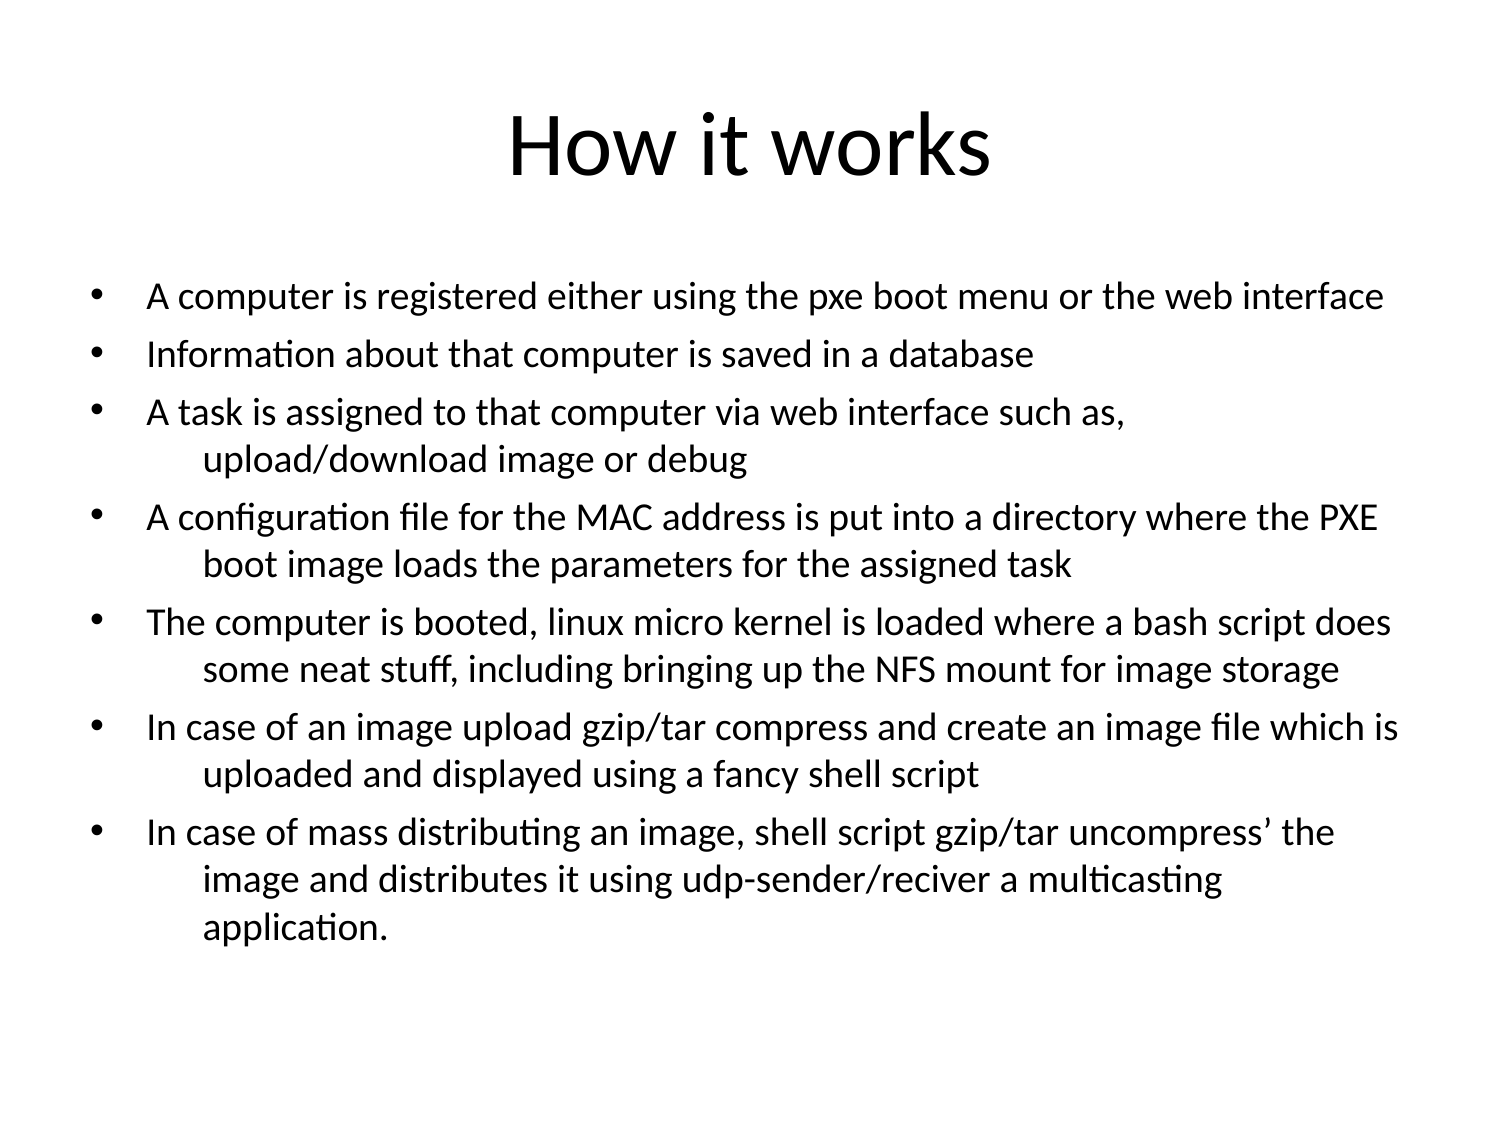

# How it works
A computer is registered either using the pxe boot menu or the web interface
Information about that computer is saved in a database
A task is assigned to that computer via web interface such as, upload/download image or debug
A configuration file for the MAC address is put into a directory where the PXE boot image loads the parameters for the assigned task
The computer is booted, linux micro kernel is loaded where a bash script does some neat stuff, including bringing up the NFS mount for image storage
In case of an image upload gzip/tar compress and create an image file which is uploaded and displayed using a fancy shell script
In case of mass distributing an image, shell script gzip/tar uncompress’ the image and distributes it using udp-sender/reciver a multicasting application.